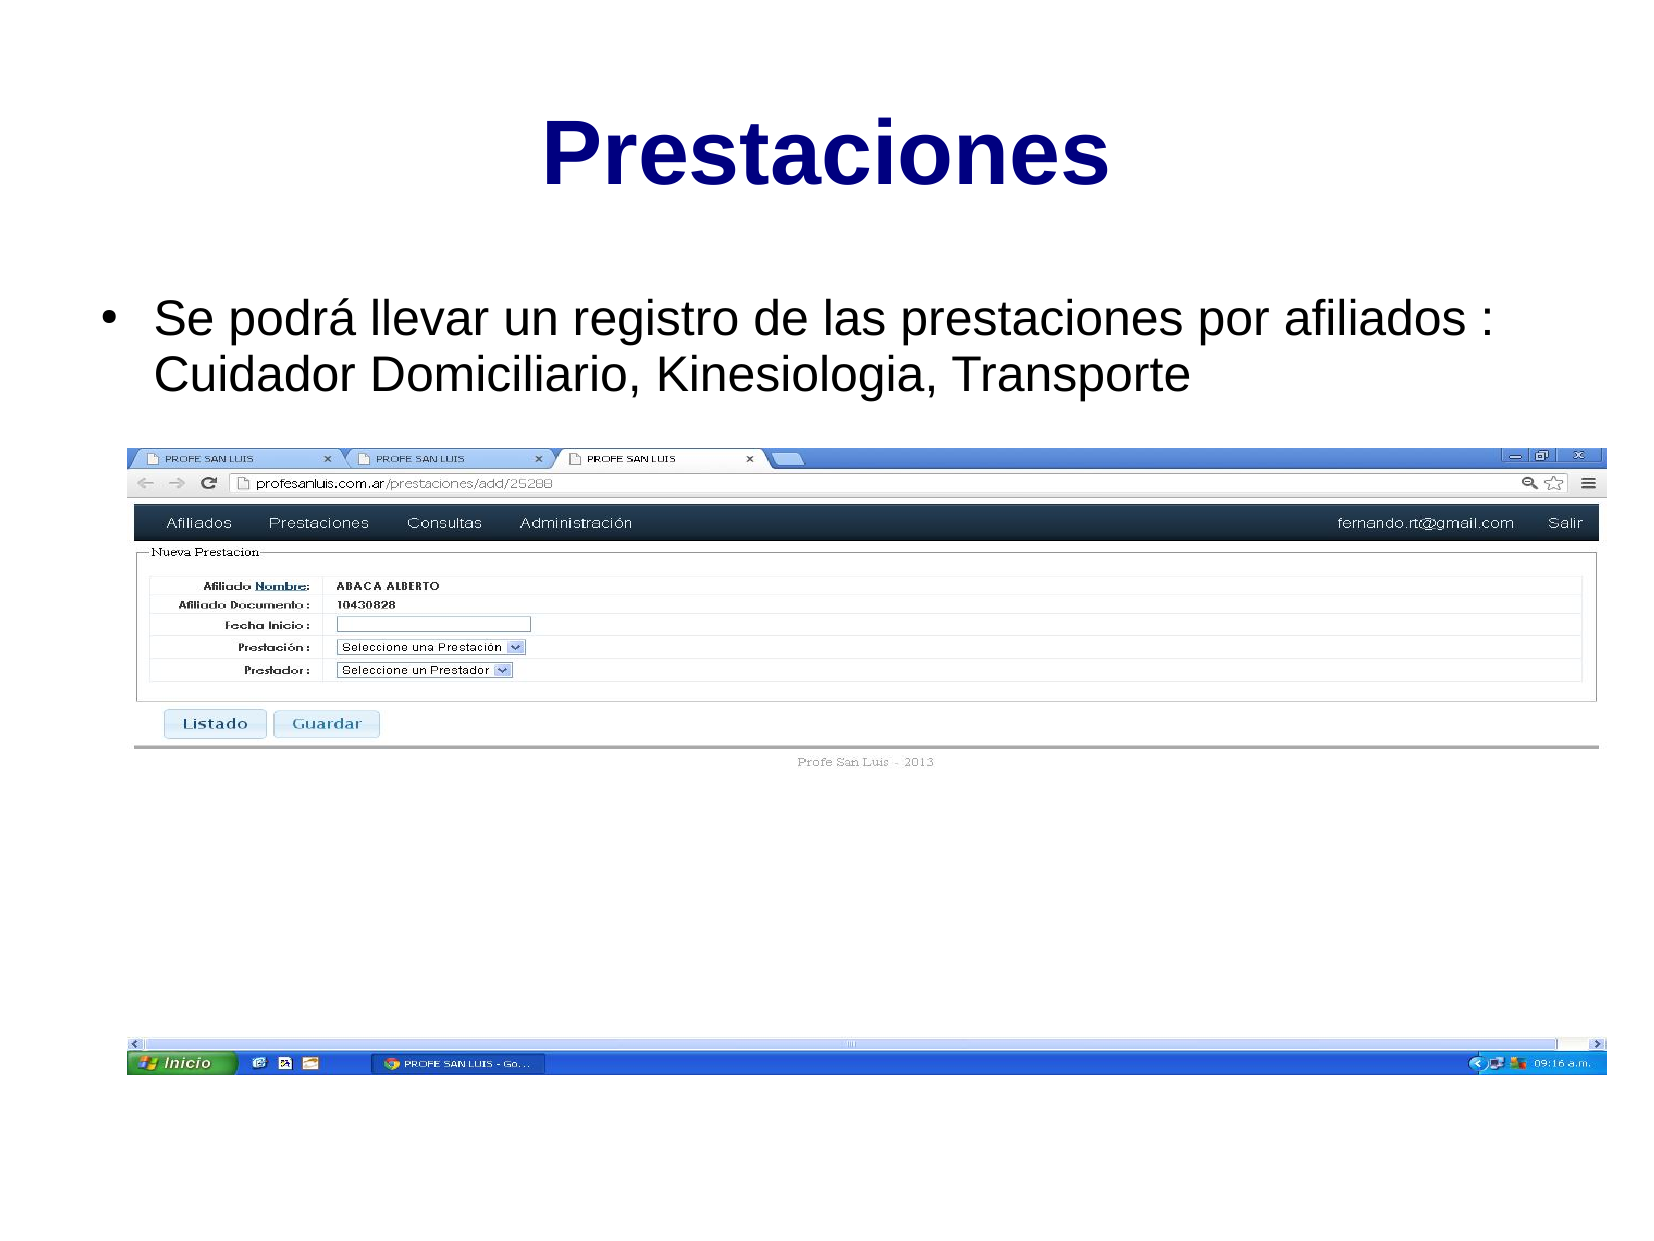

# Prestaciones
Se podrá llevar un registro de las prestaciones por afiliados : Cuidador Domiciliario, Kinesiologia, Transporte